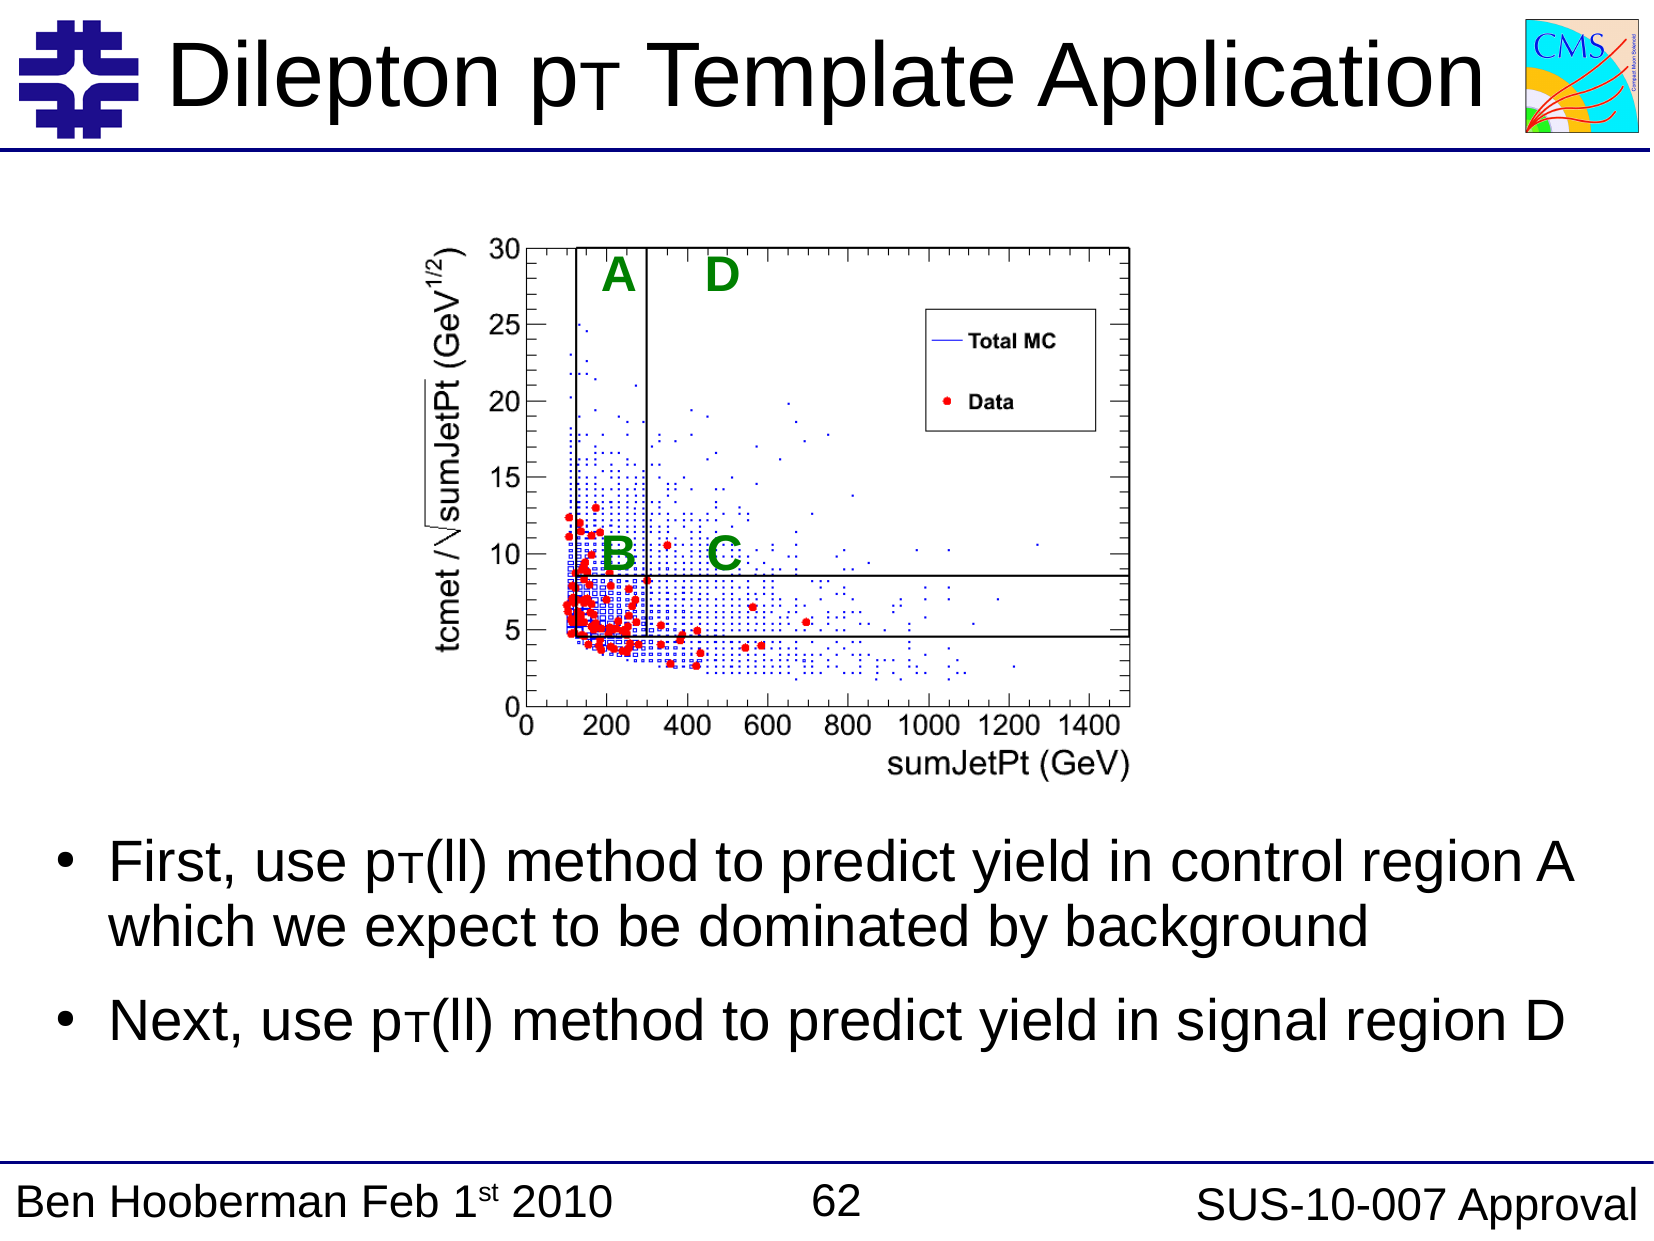

# Dilepton pT Template Application
A D
B C
First, use pT(ll) method to predict yield in control region A which we expect to be dominated by background
Next, use pT(ll) method to predict yield in signal region D
62